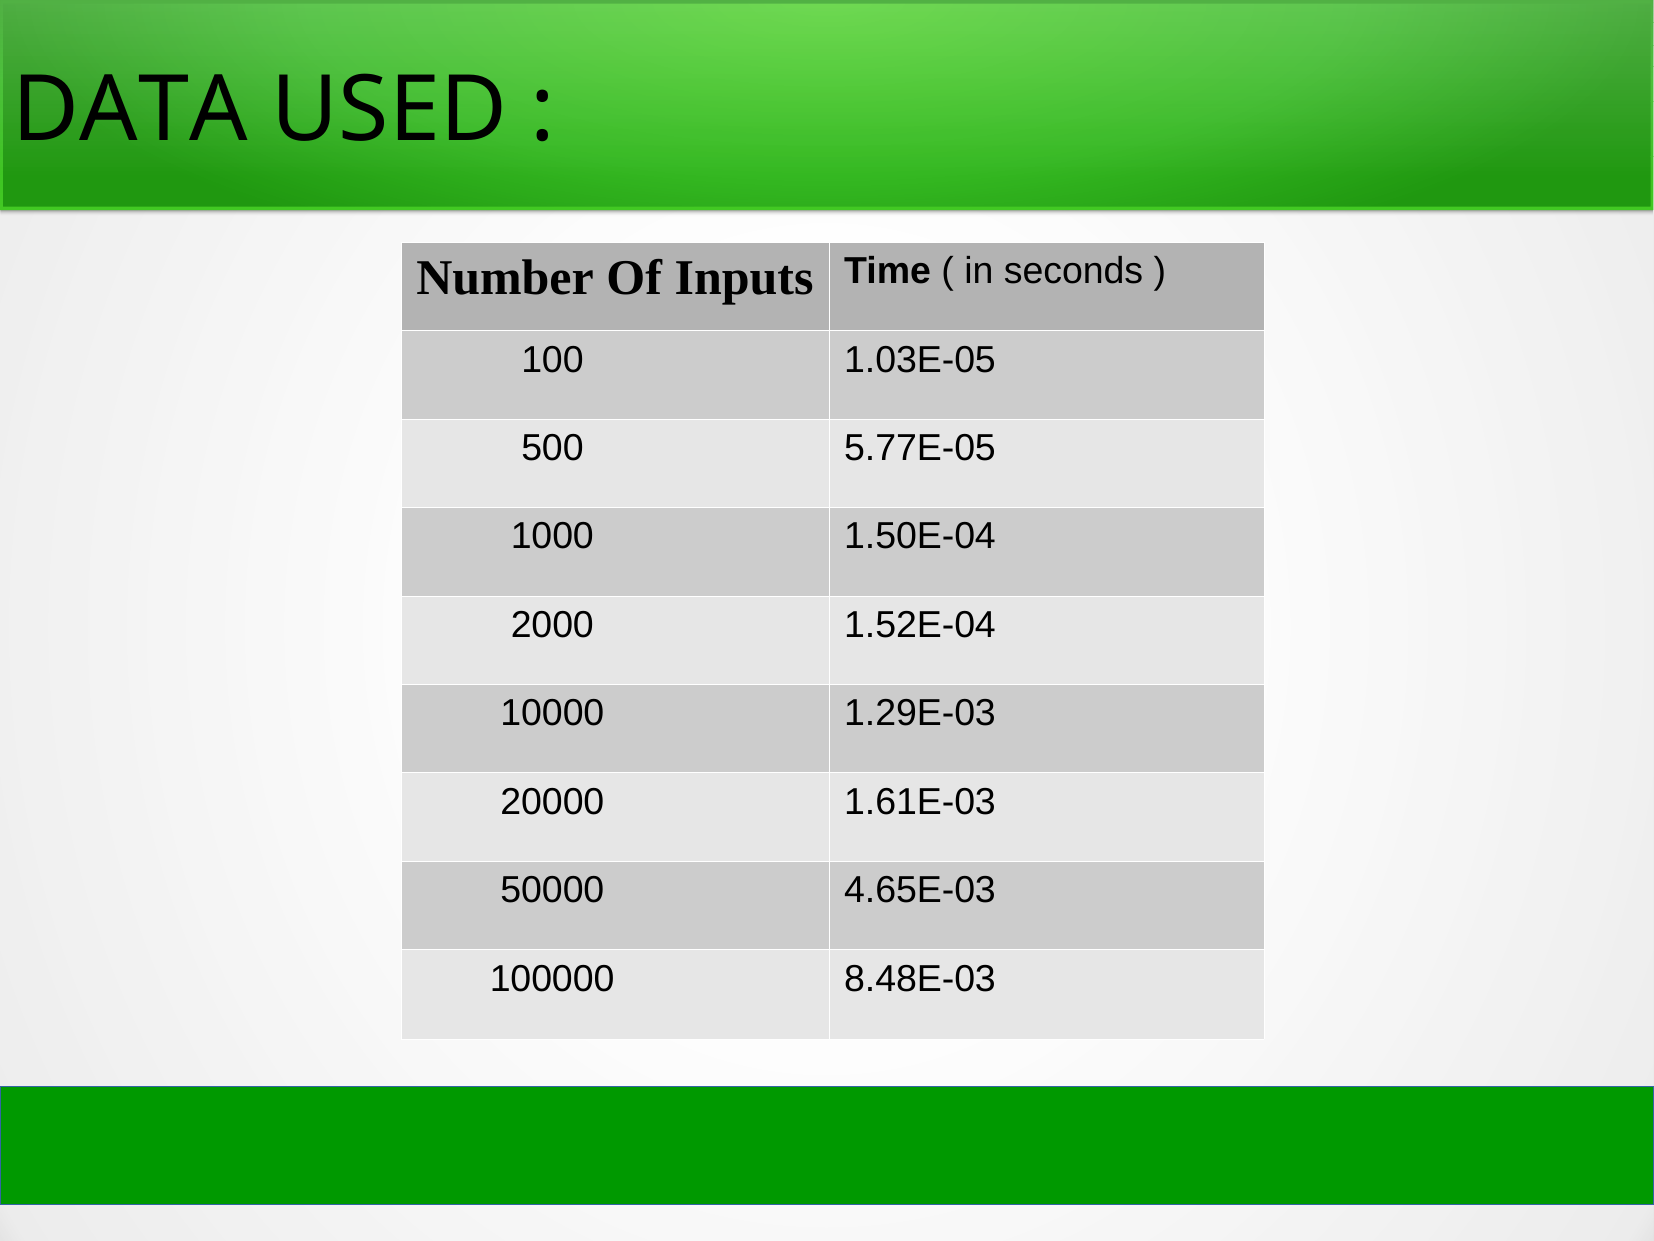

DATA USED :
| Number Of Inputs | Time ( in seconds ) |
| --- | --- |
| 100 | 1.03E-05 |
| 500 | 5.77E-05 |
| 1000 | 1.50E-04 |
| 2000 | 1.52E-04 |
| 10000 | 1.29E-03 |
| 20000 | 1.61E-03 |
| 50000 | 4.65E-03 |
| 100000 | 8.48E-03 |
12/26/03
AVL Trees - Lecture 8
8